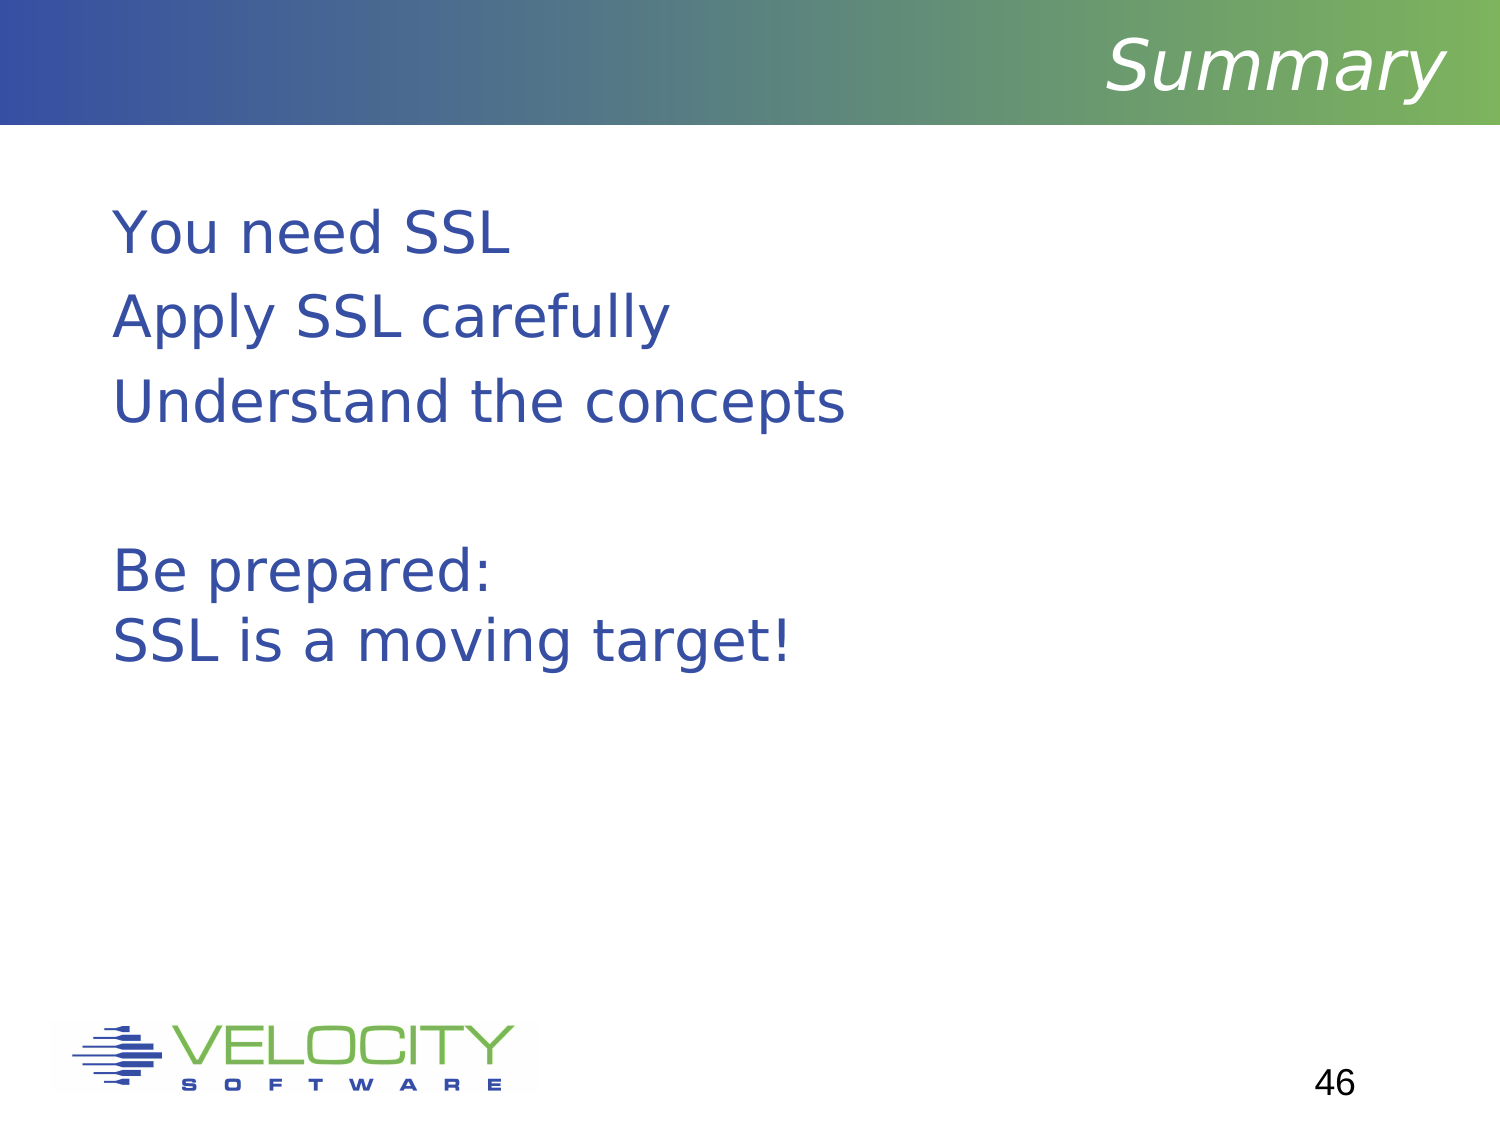

# Summary
You need SSL
Apply SSL carefully
Understand the concepts
Be prepared:
SSL is a moving target!
46